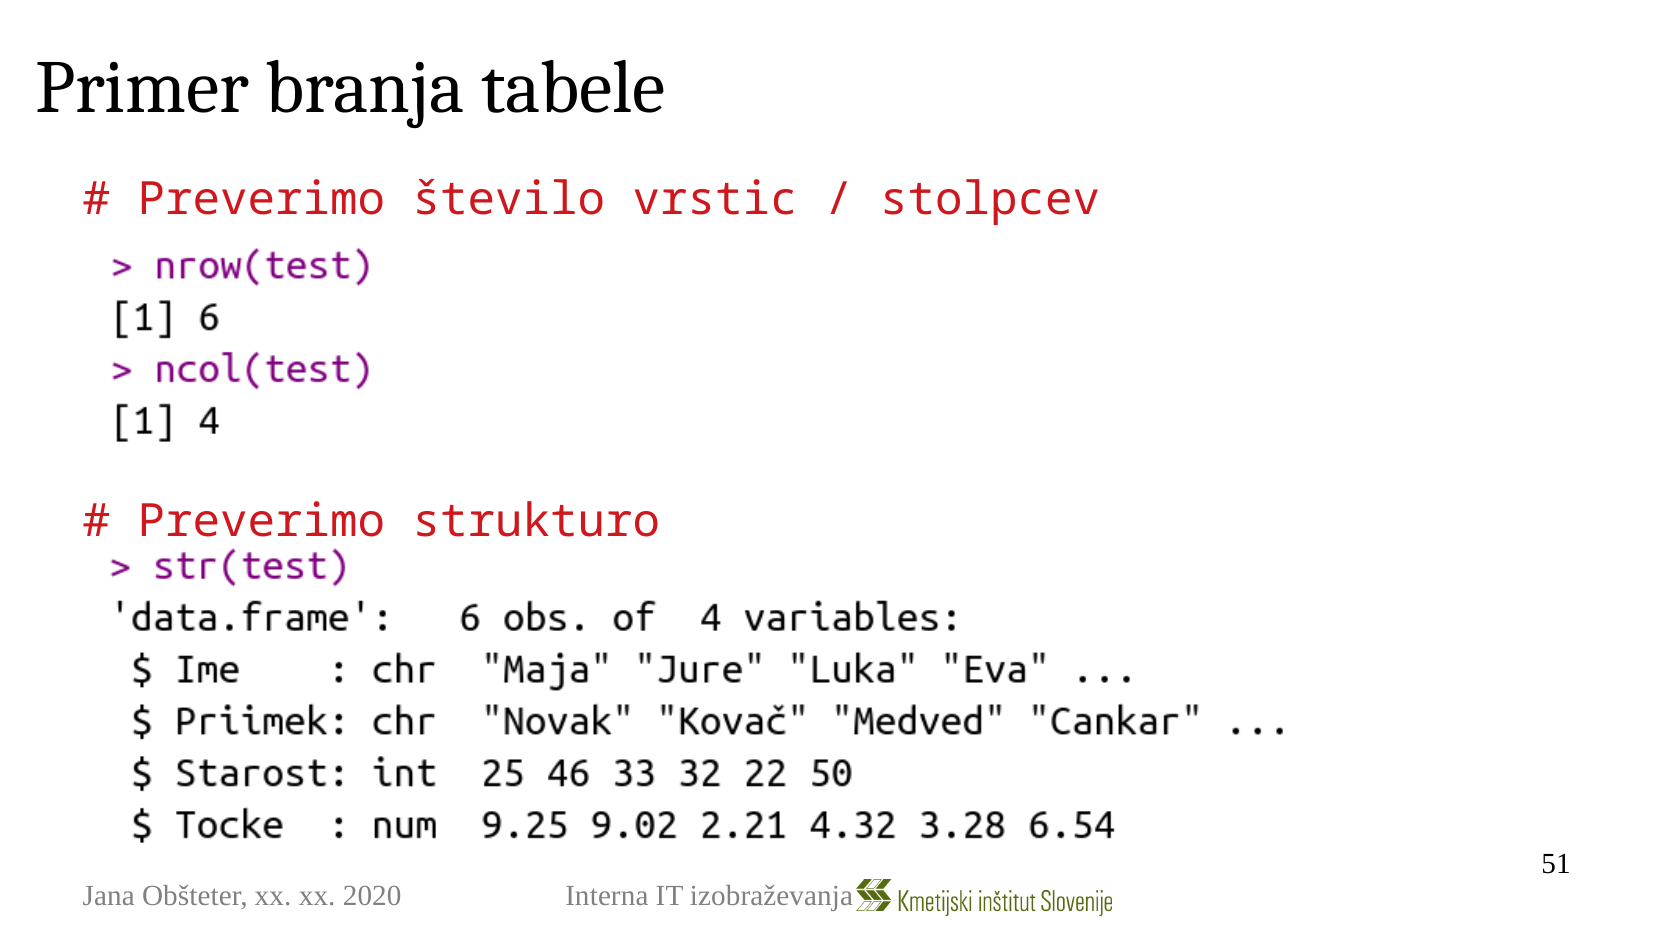

# Primer branja tabele
# Preverimo število vrstic / stolpcev
# Preverimo strukturo
51